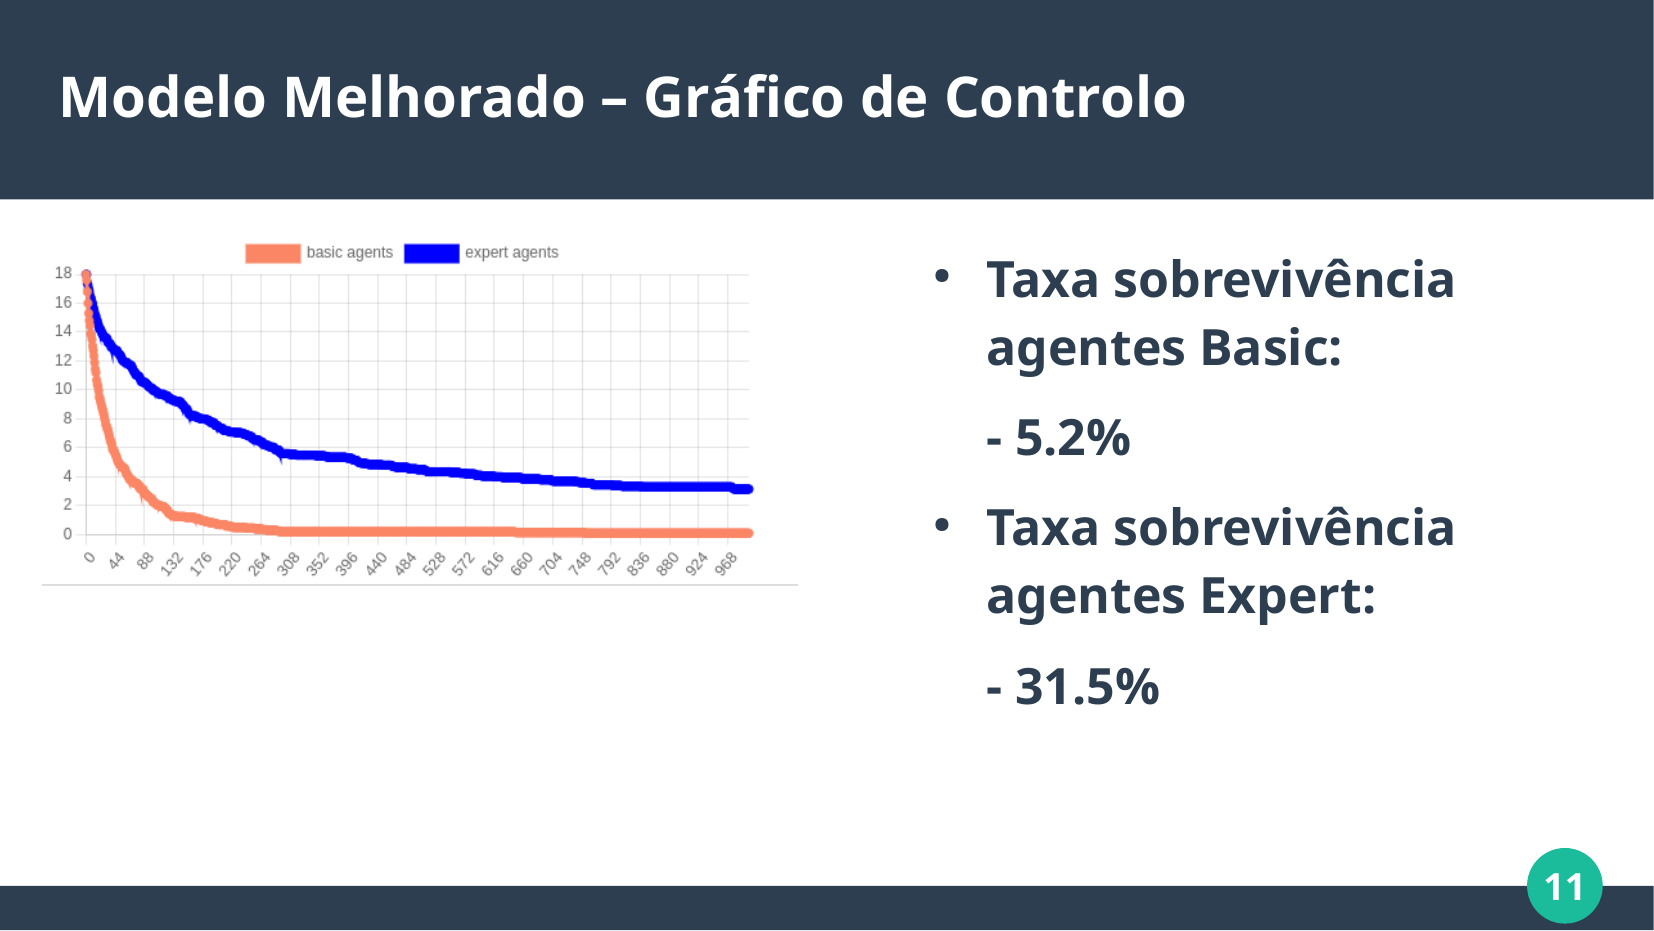

# Modelo Melhorado – Gráfico de Controlo
Taxa sobrevivência agentes Basic:
- 5.2%
Taxa sobrevivência agentes Expert:
- 31.5%